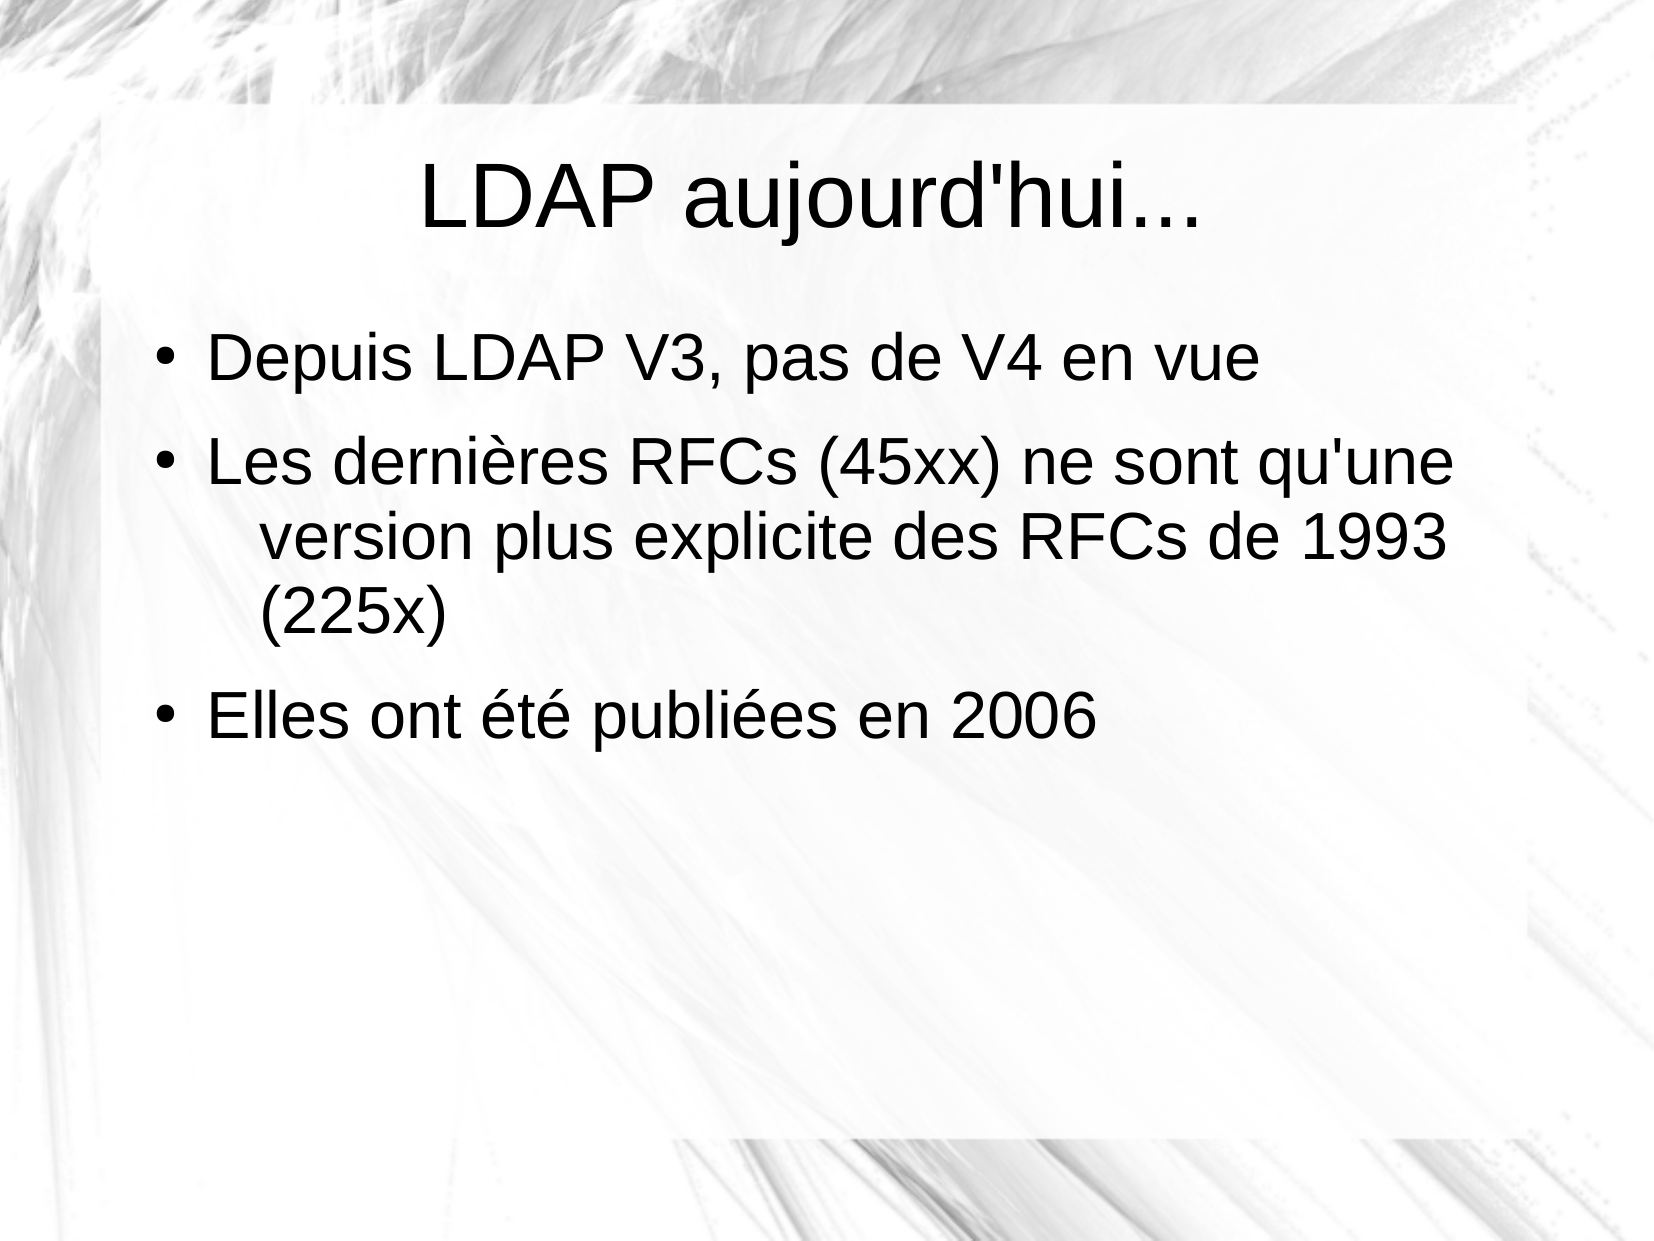

# LDAP aujourd'hui...
Depuis LDAP V3, pas de V4 en vue
Les dernières RFCs (45xx) ne sont qu'une version plus explicite des RFCs de 1993 (225x)
Elles ont été publiées en 2006